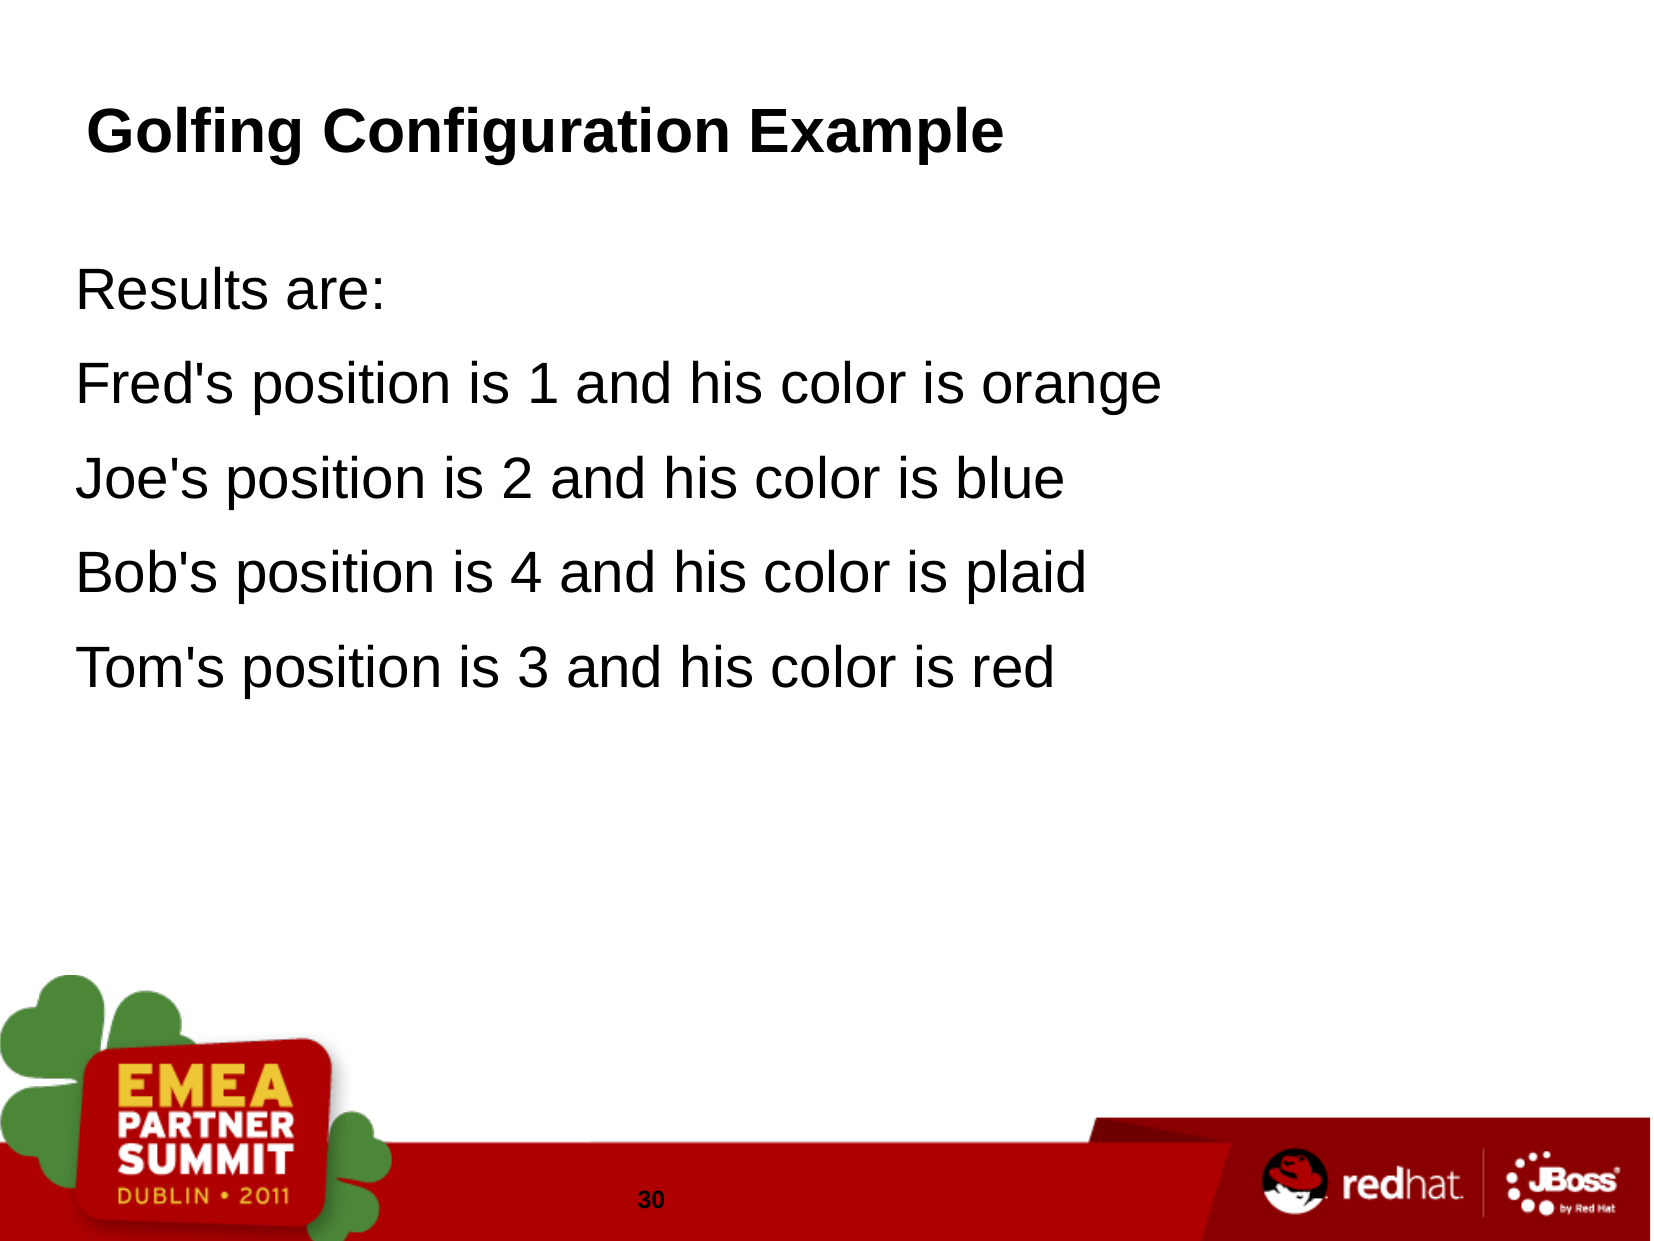

# Golfing Configuration Example
Results are:
Fred's position is 1 and his color is orange
Joe's position is 2 and his color is blue
Bob's position is 4 and his color is plaid
Tom's position is 3 and his color is red